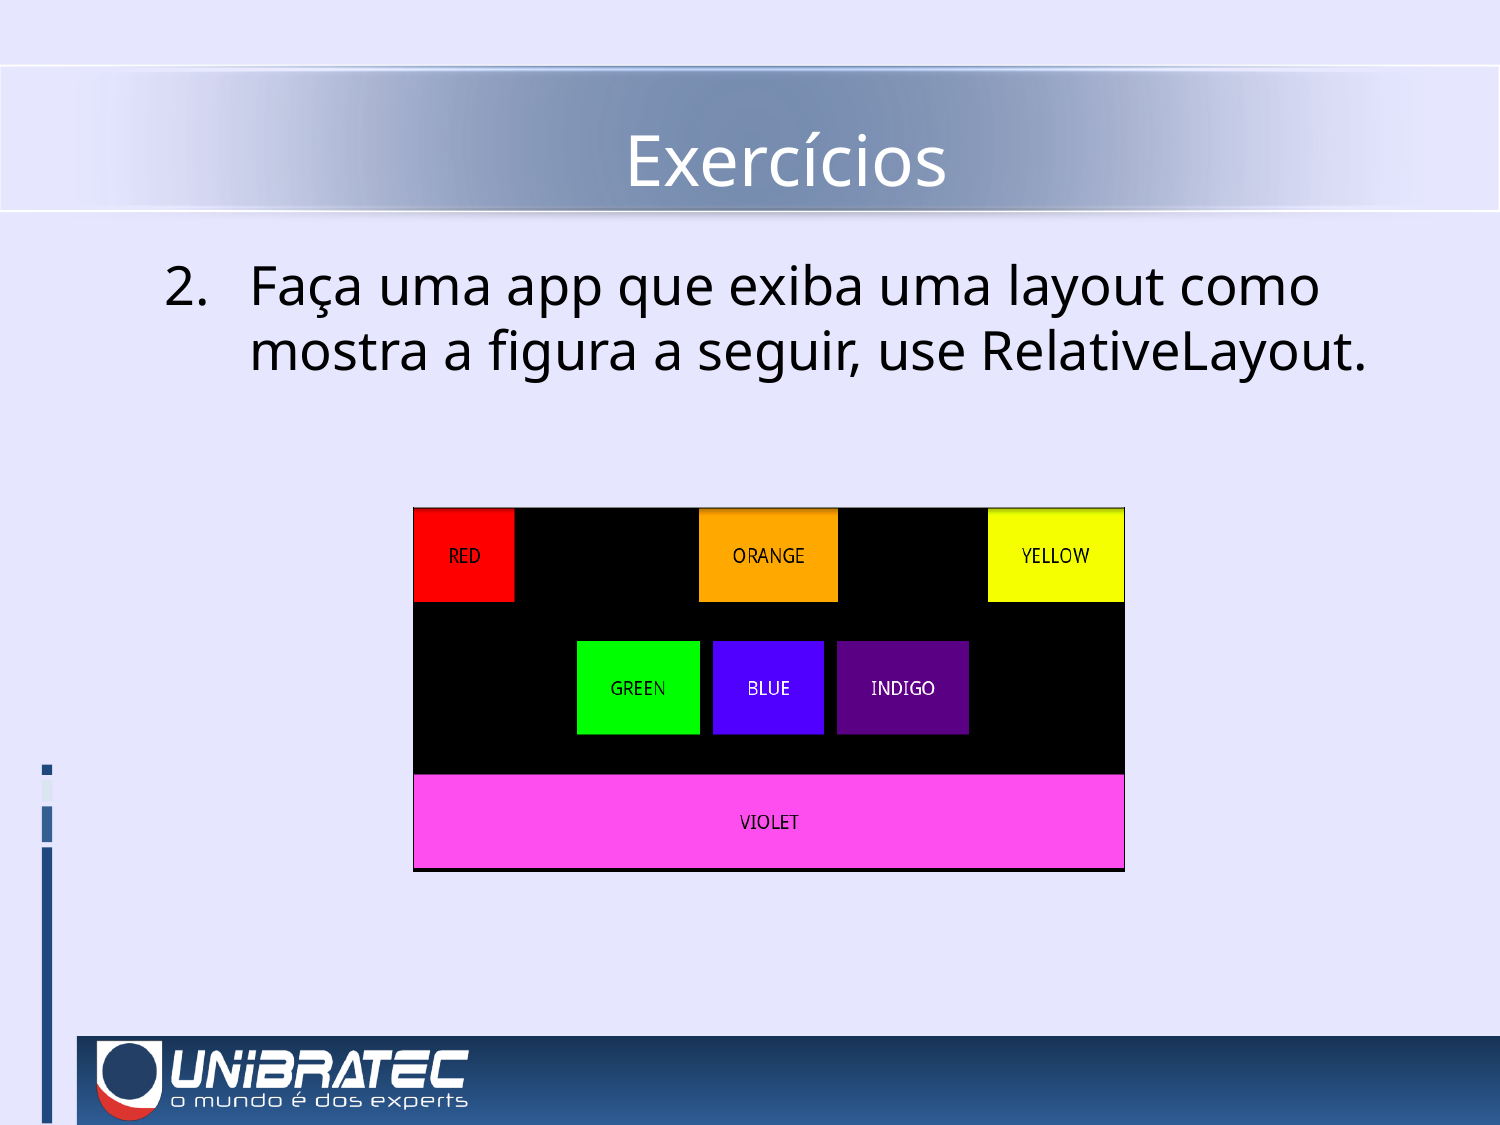

# Exercícios
Faça uma app que exiba uma layout como mostra a figura a seguir, use RelativeLayout.